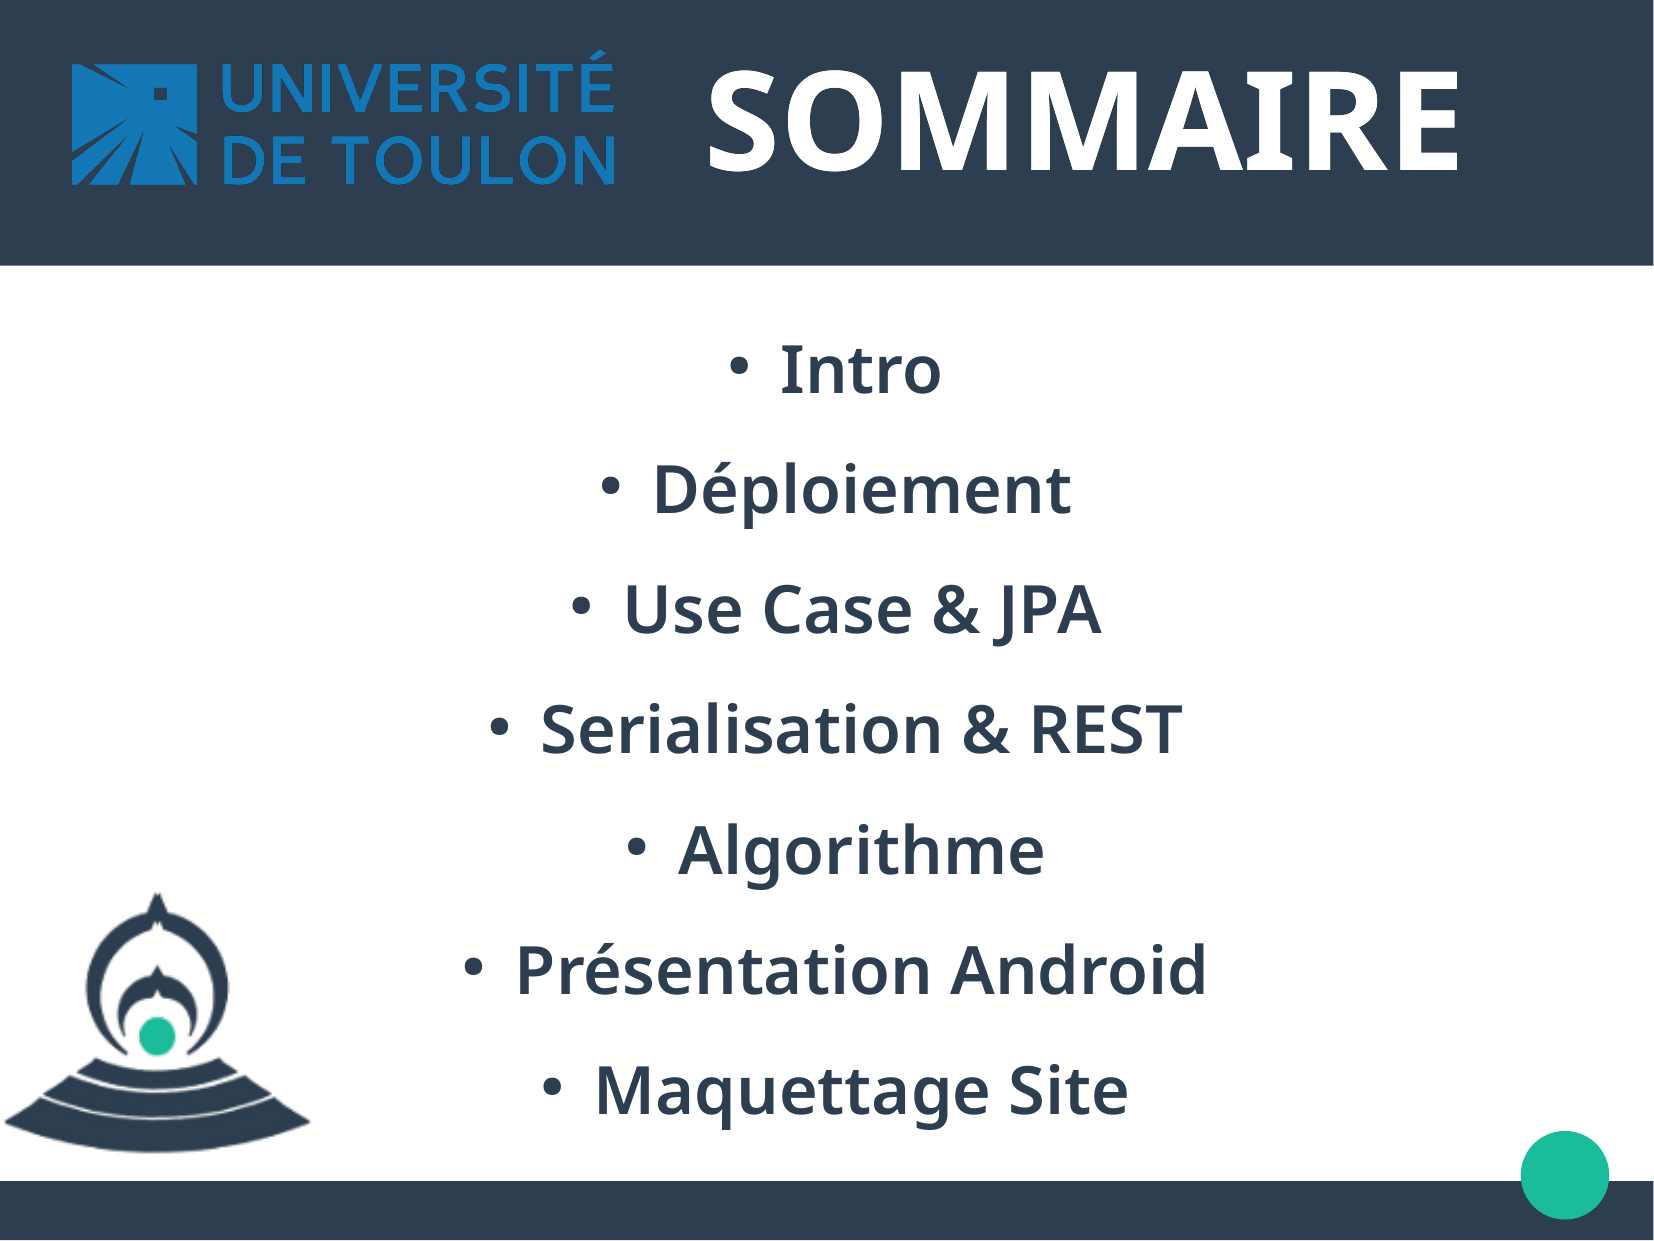

SOMMAIRE
SOMMAIRE
# Intro
Déploiement
Use Case & JPA
Serialisation & REST
Algorithme
Présentation Android
Maquettage Site